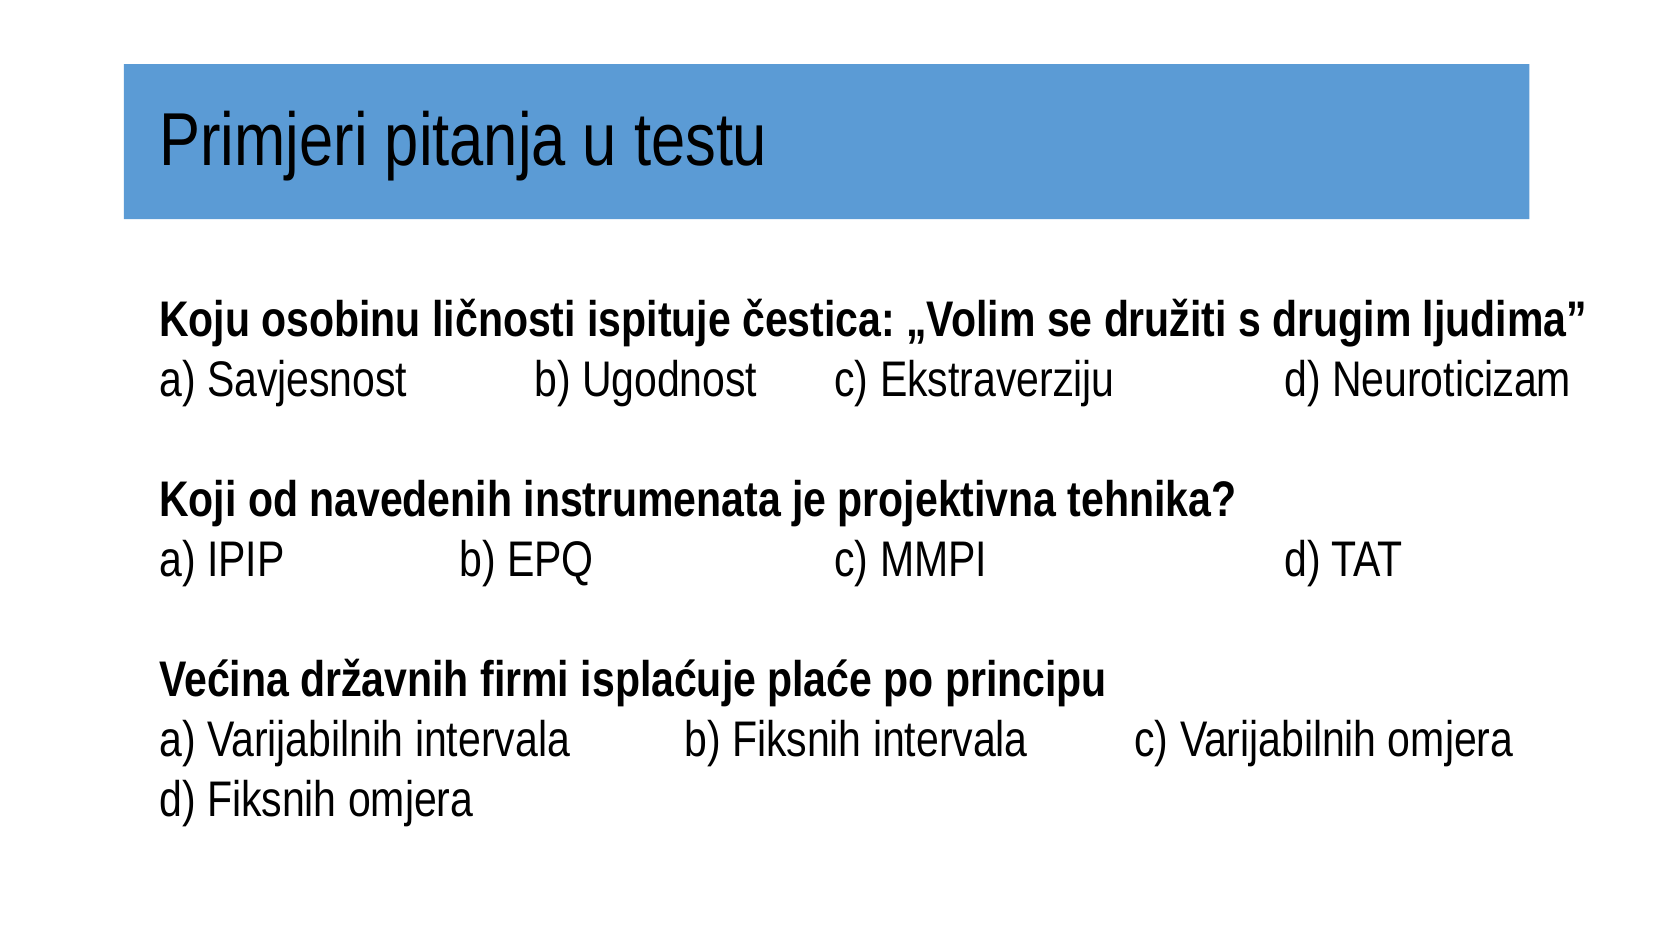

# Primjeri pitanja u testu
Koju osobinu ličnosti ispituje čestica: „Volim se družiti s drugim ljudima”
a) Savjesnost		b) Ugodnost		c) Ekstraverziju			d) Neuroticizam
Koji od navedenih instrumenata je projektivna tehnika?
a) IPIP			b) EPQ				c) MMPI				d) TAT
Većina državnih firmi isplaćuje plaće po principu
a) Varijabilnih intervala		b) Fiksnih intervala		c) Varijabilnih omjera	d) Fiksnih omjera